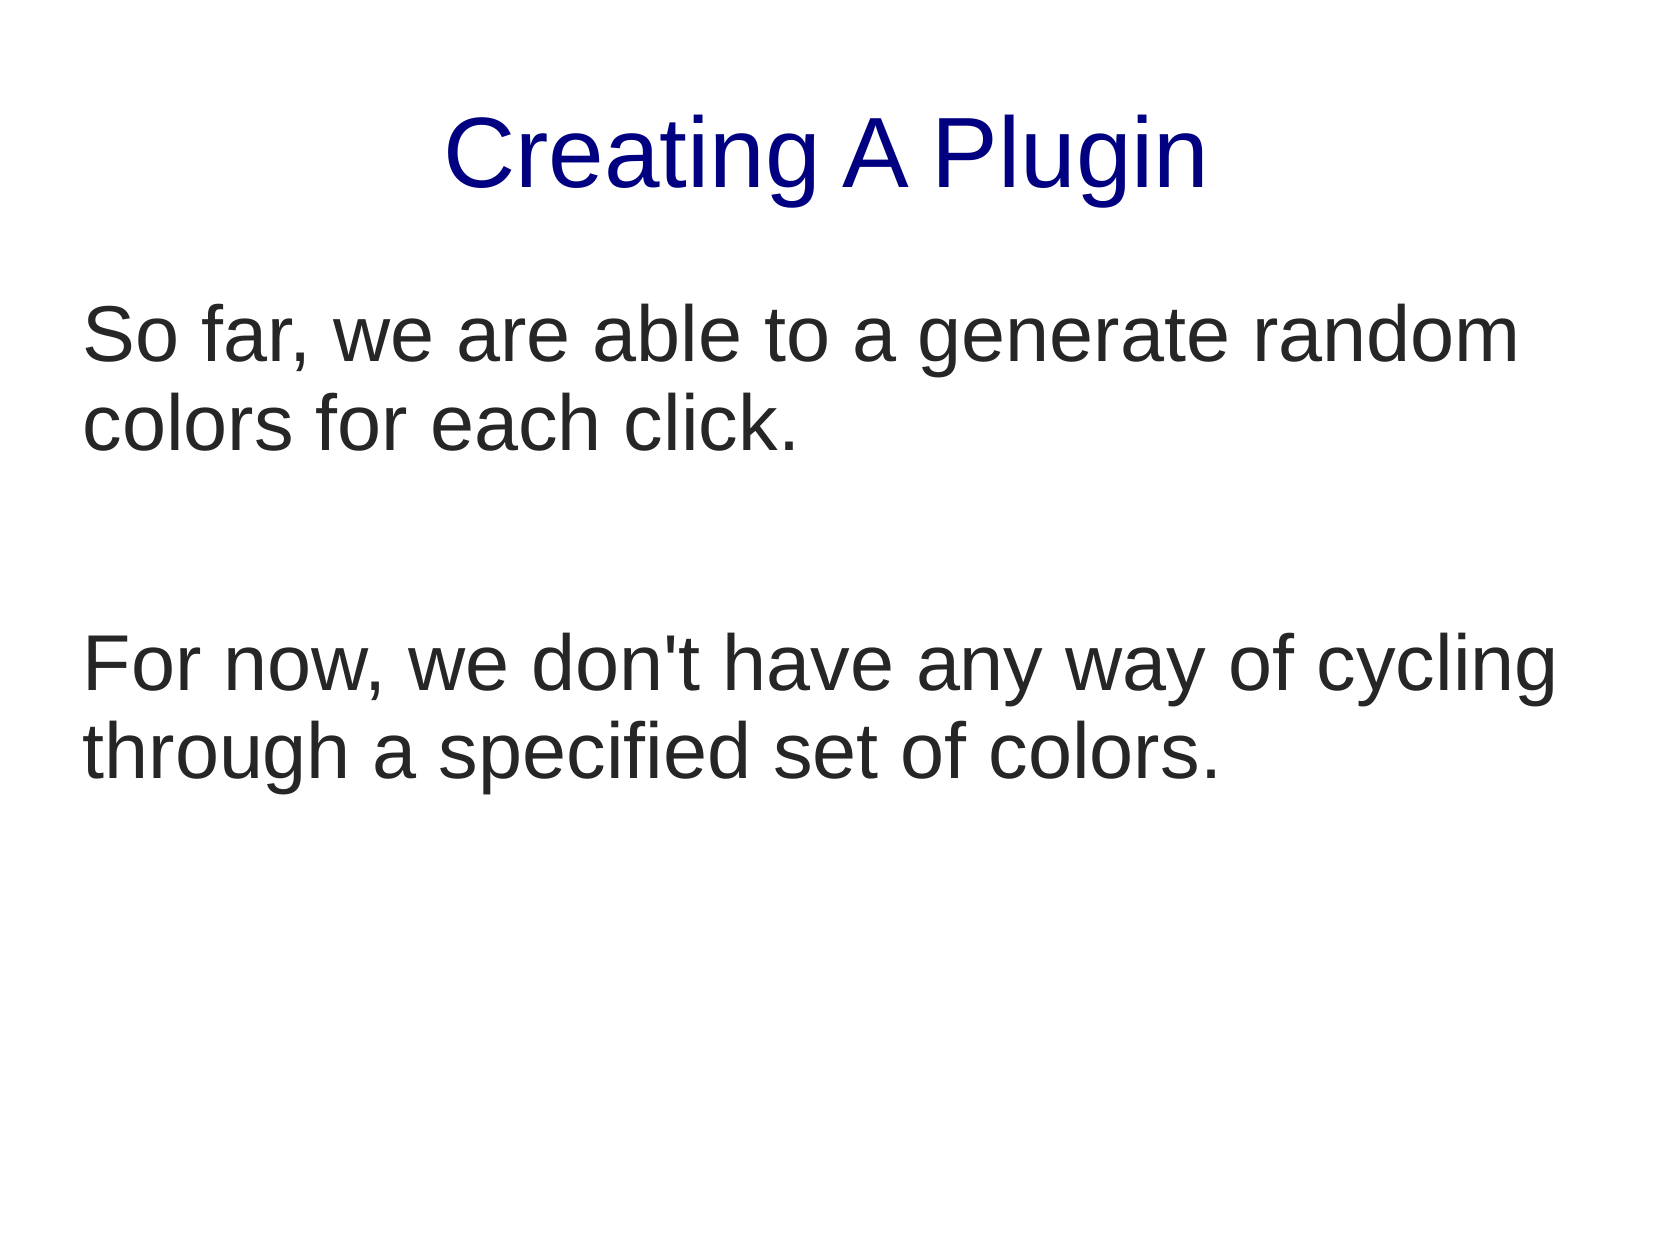

# Creating A Plugin
So far, we are able to a generate random colors for each click.
For now, we don't have any way of cycling through a specified set of colors.